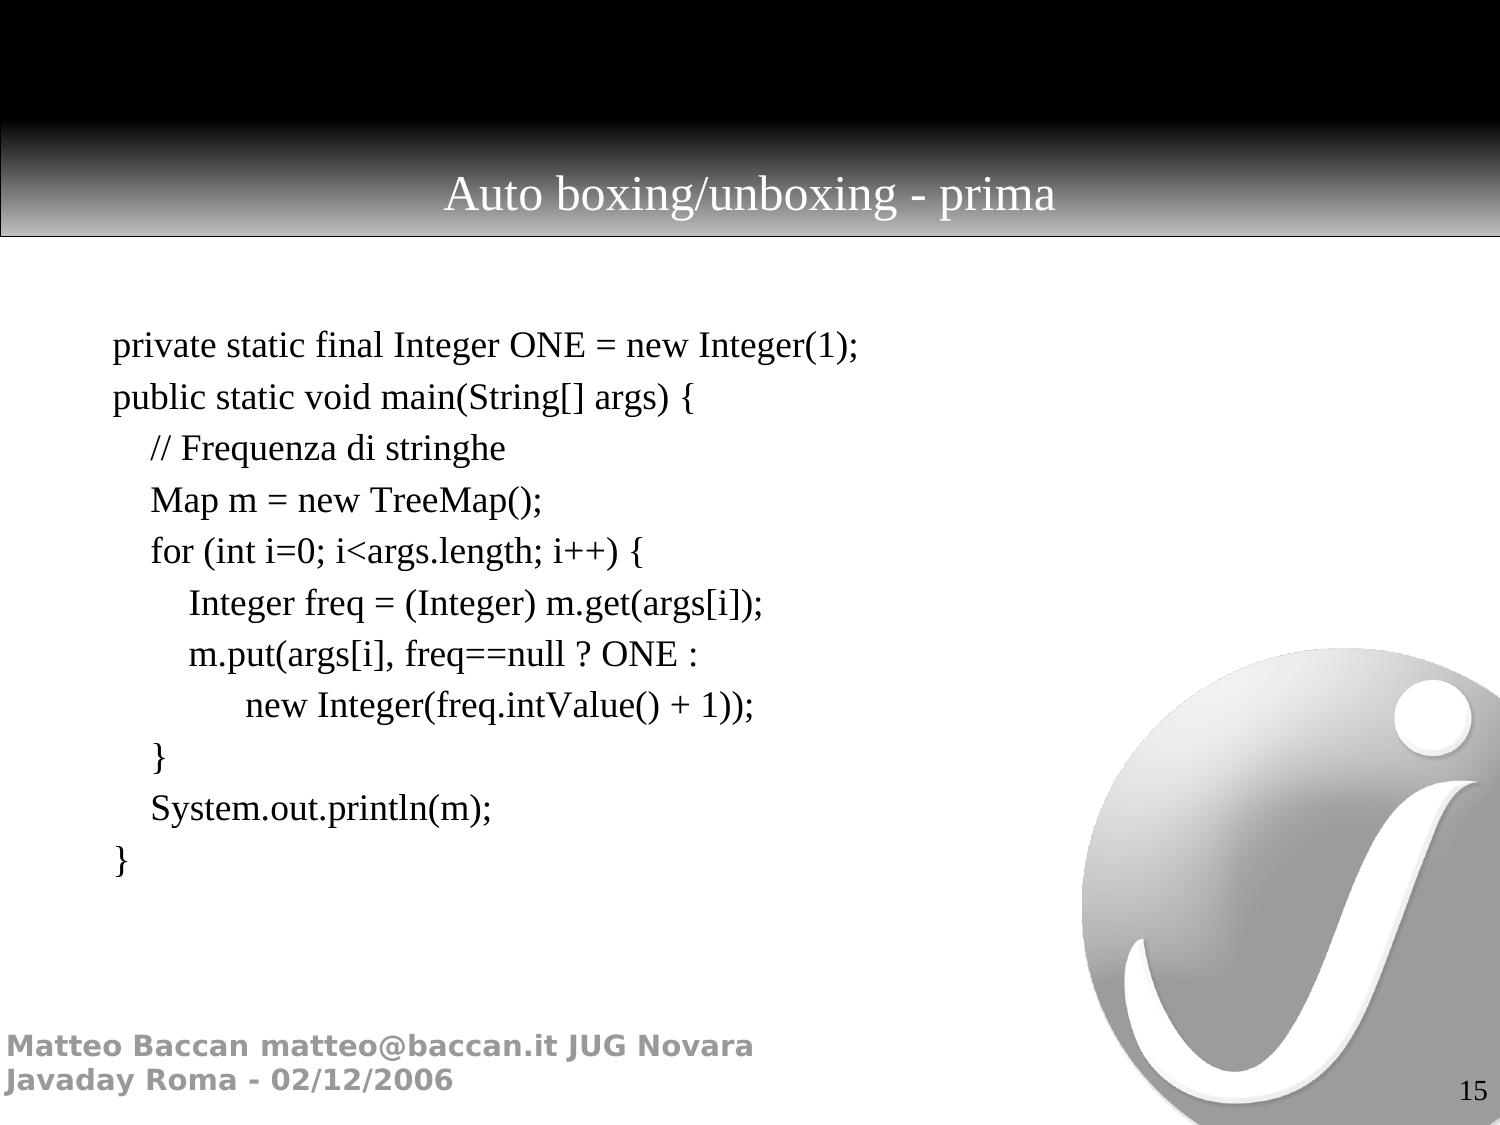

# Auto boxing/unboxing - prima
private static final Integer ONE = new Integer(1);
public static void main(String[] args) {
 // Frequenza di stringhe
 Map m = new TreeMap();
 for (int i=0; i<args.length; i++) {
 Integer freq = (Integer) m.get(args[i]);
 m.put(args[i], freq==null ? ONE :
 new Integer(freq.intValue() + 1));
 }
 System.out.println(m);
}